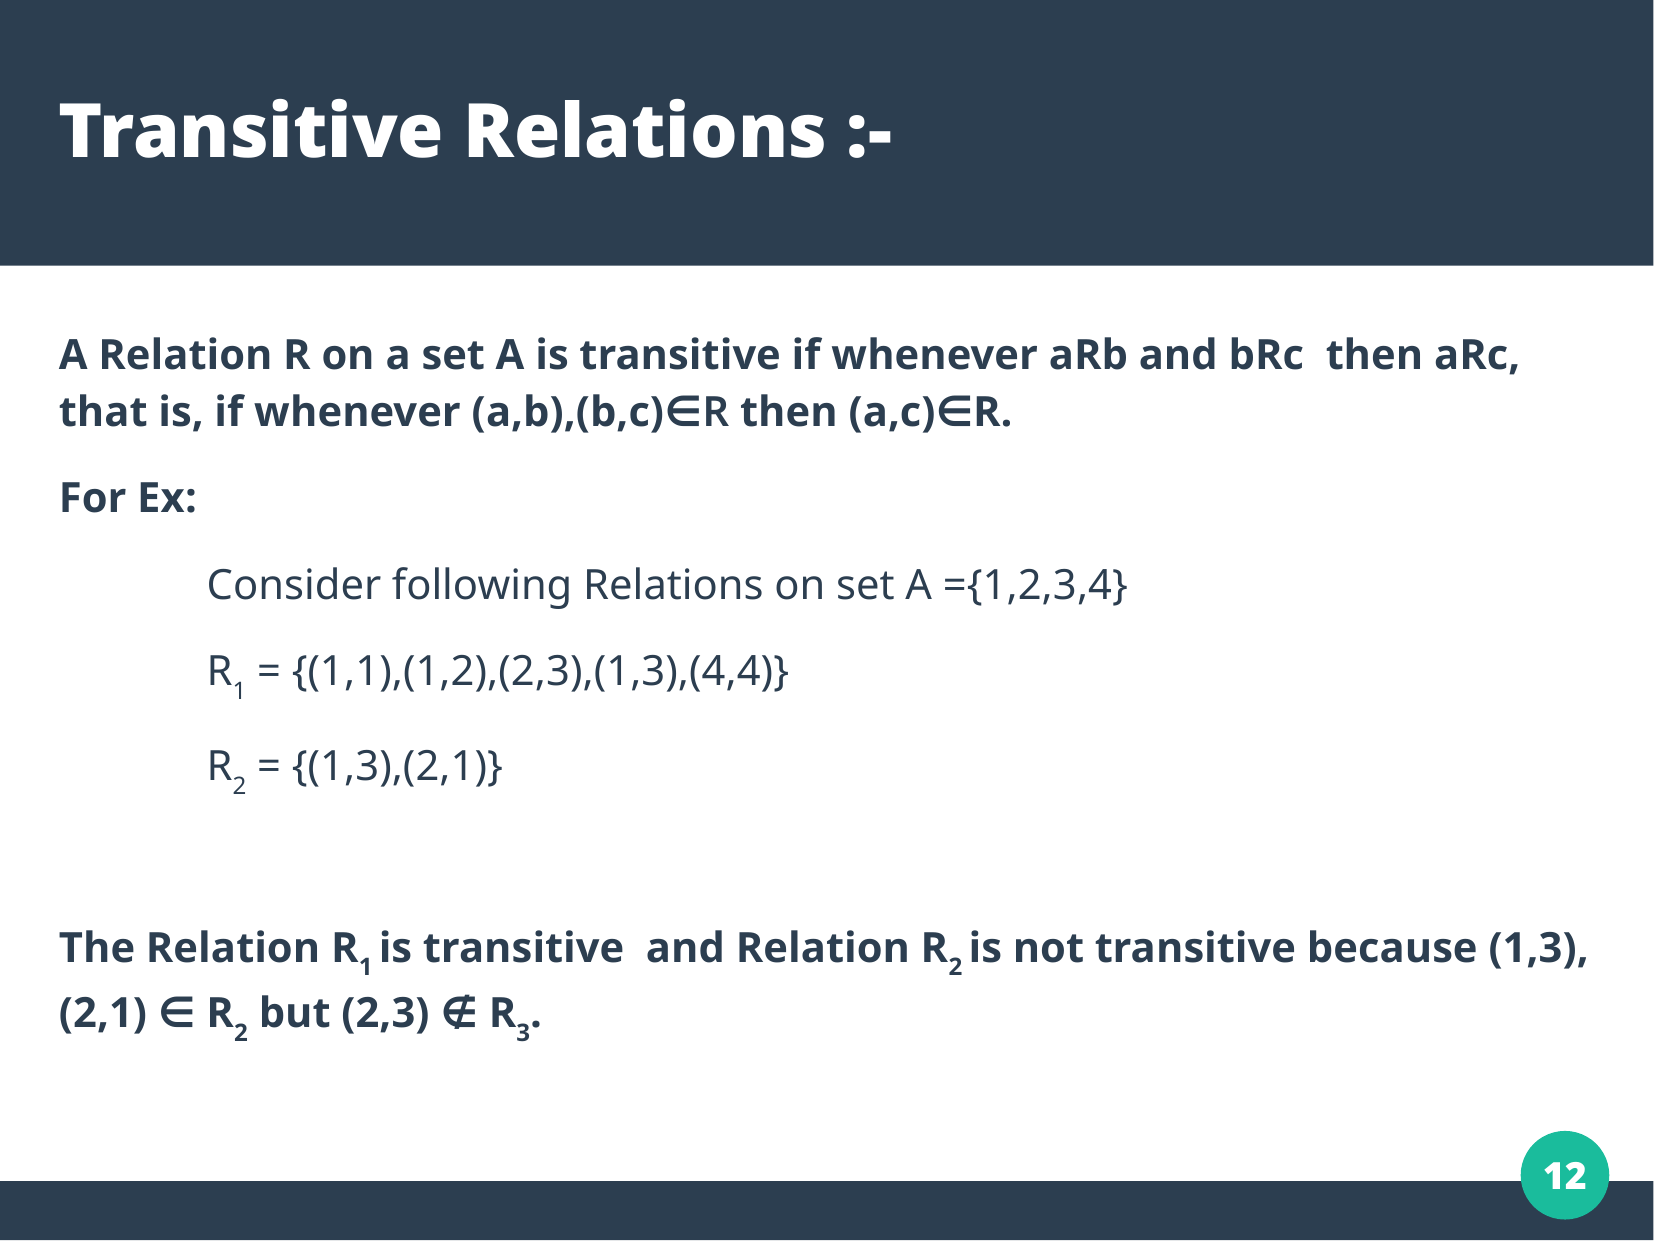

# Transitive Relations :-
A Relation R on a set A is transitive if whenever aRb and bRc then aRc, that is, if whenever (a,b),(b,c)∈R then (a,c)∈R.
For Ex:
 		Consider following Relations on set A ={1,2,3,4}
 		R1 = {(1,1),(1,2),(2,3),(1,3),(4,4)}
 		R2 = {(1,3),(2,1)}
The Relation R1 is transitive and Relation R2 is not transitive because (1,3),(2,1) ∈ R2 but (2,3) ∉ R3.
12